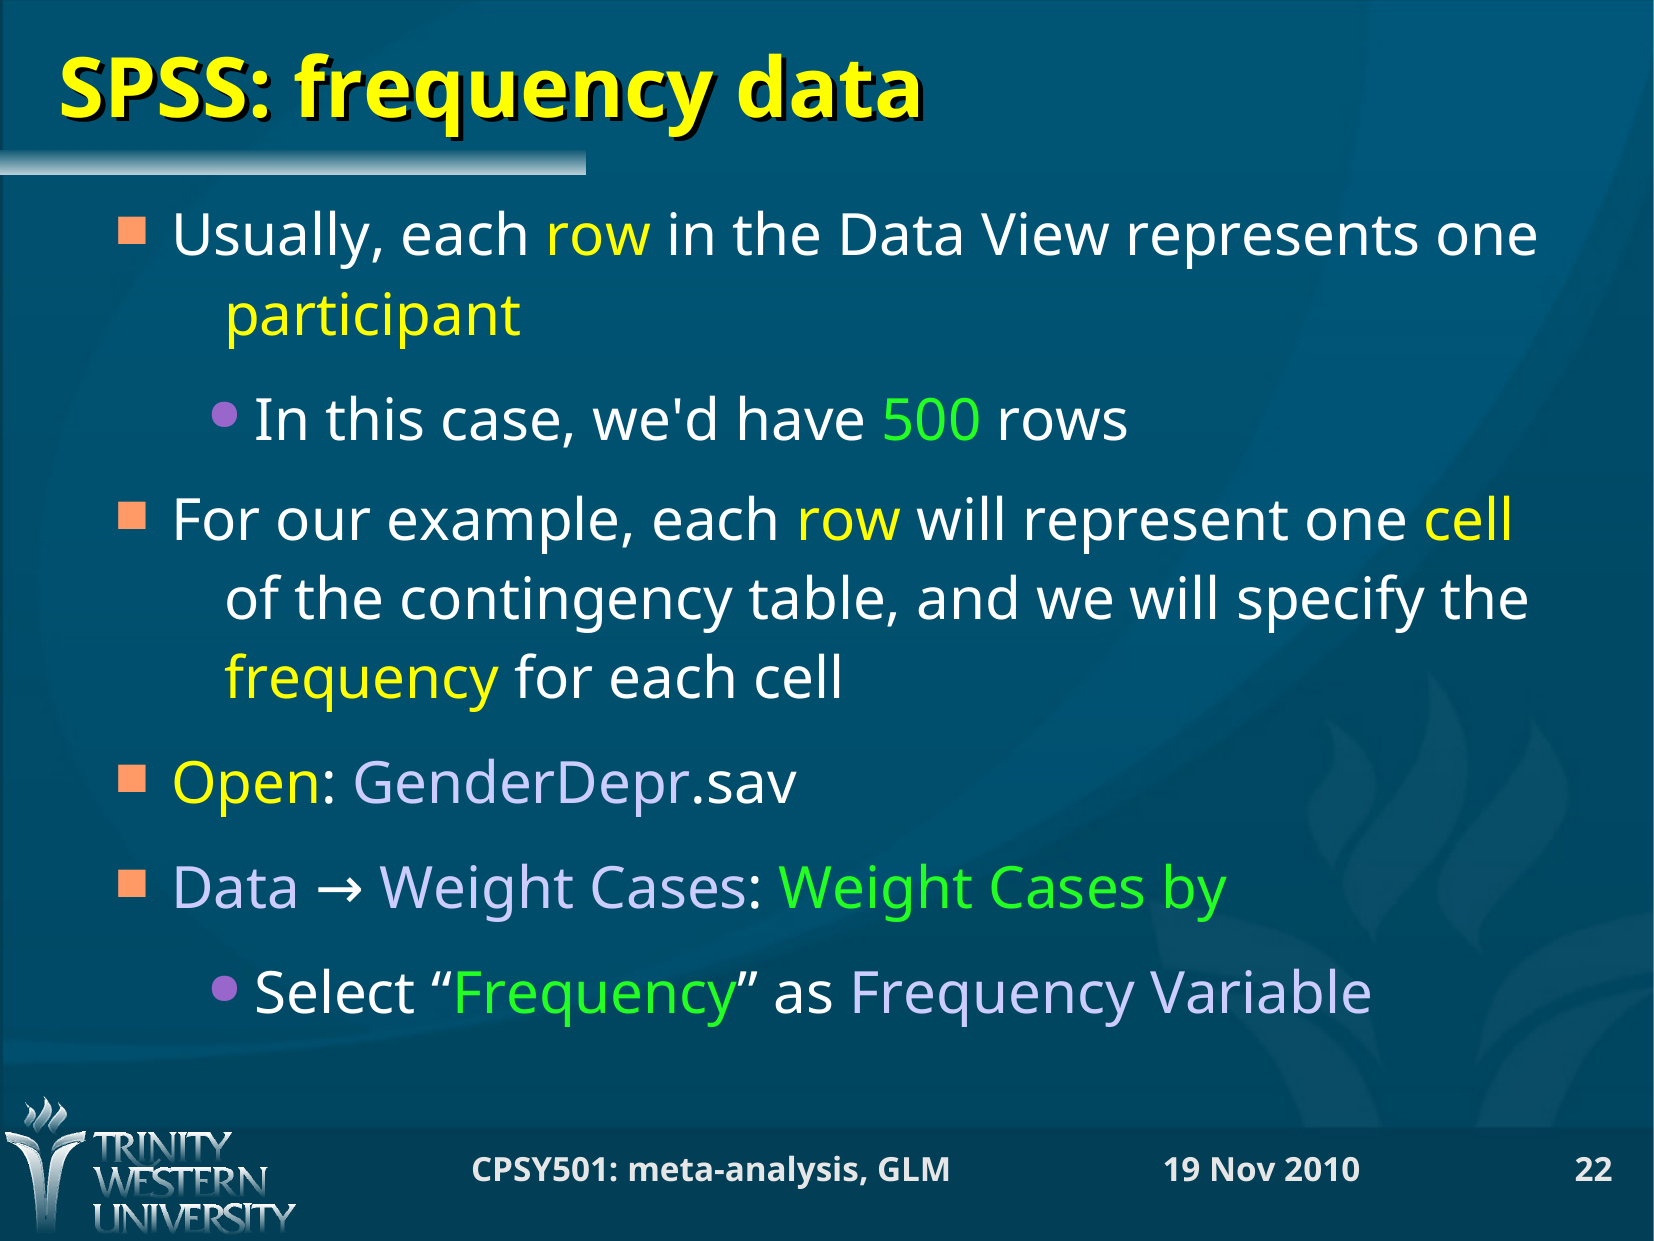

# SPSS: frequency data
Usually, each row in the Data View represents one participant
In this case, we'd have 500 rows
For our example, each row will represent one cell of the contingency table, and we will specify the frequency for each cell
Open: GenderDepr.sav
Data → Weight Cases: Weight Cases by
Select “Frequency” as Frequency Variable
CPSY501: meta-analysis, GLM
19 Nov 2010
22